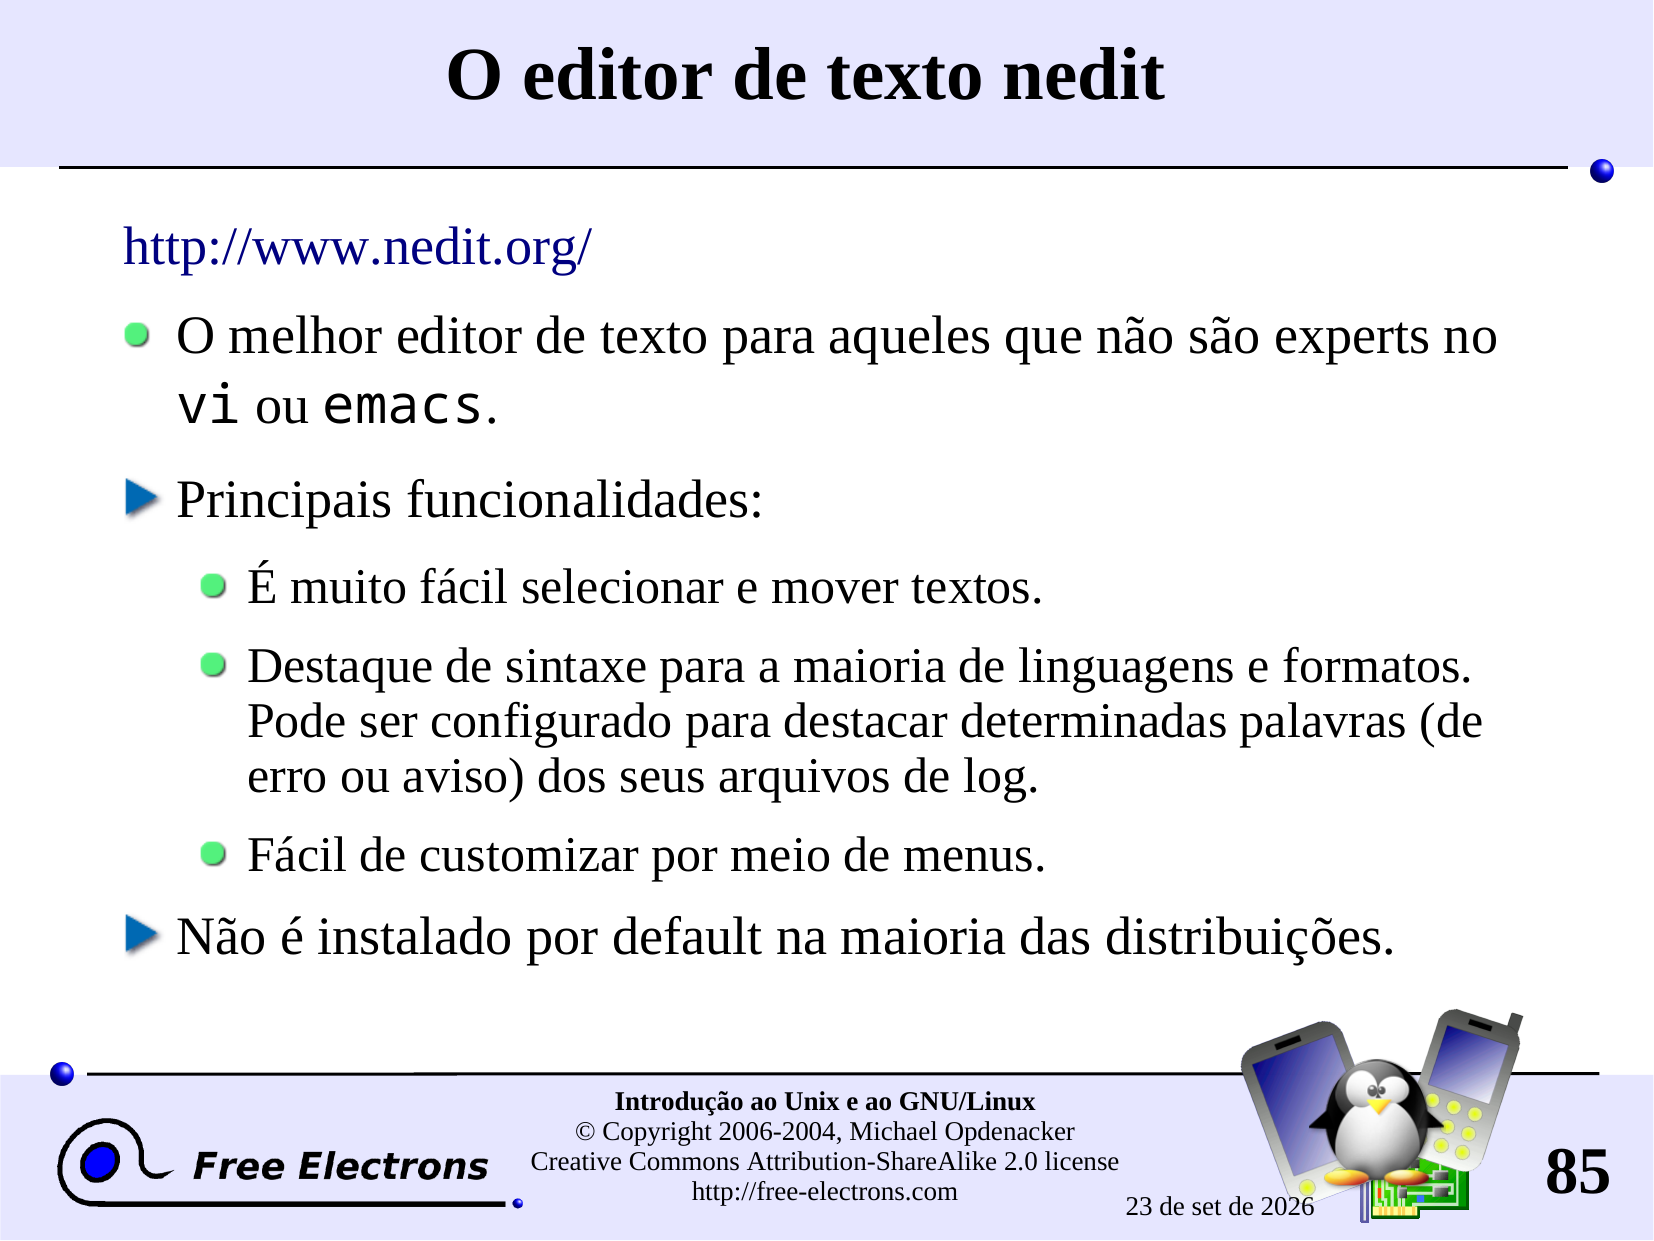

# O editor de texto nedit
http://www.nedit.org/
O melhor editor de texto para aqueles que não são experts no vi ou emacs.
Principais funcionalidades:
É muito fácil selecionar e mover textos.
Destaque de sintaxe para a maioria de linguagens e formatos. Pode ser configurado para destacar determinadas palavras (de erro ou aviso) dos seus arquivos de log.
Fácil de customizar por meio de menus.
Não é instalado por default na maioria das distribuições.